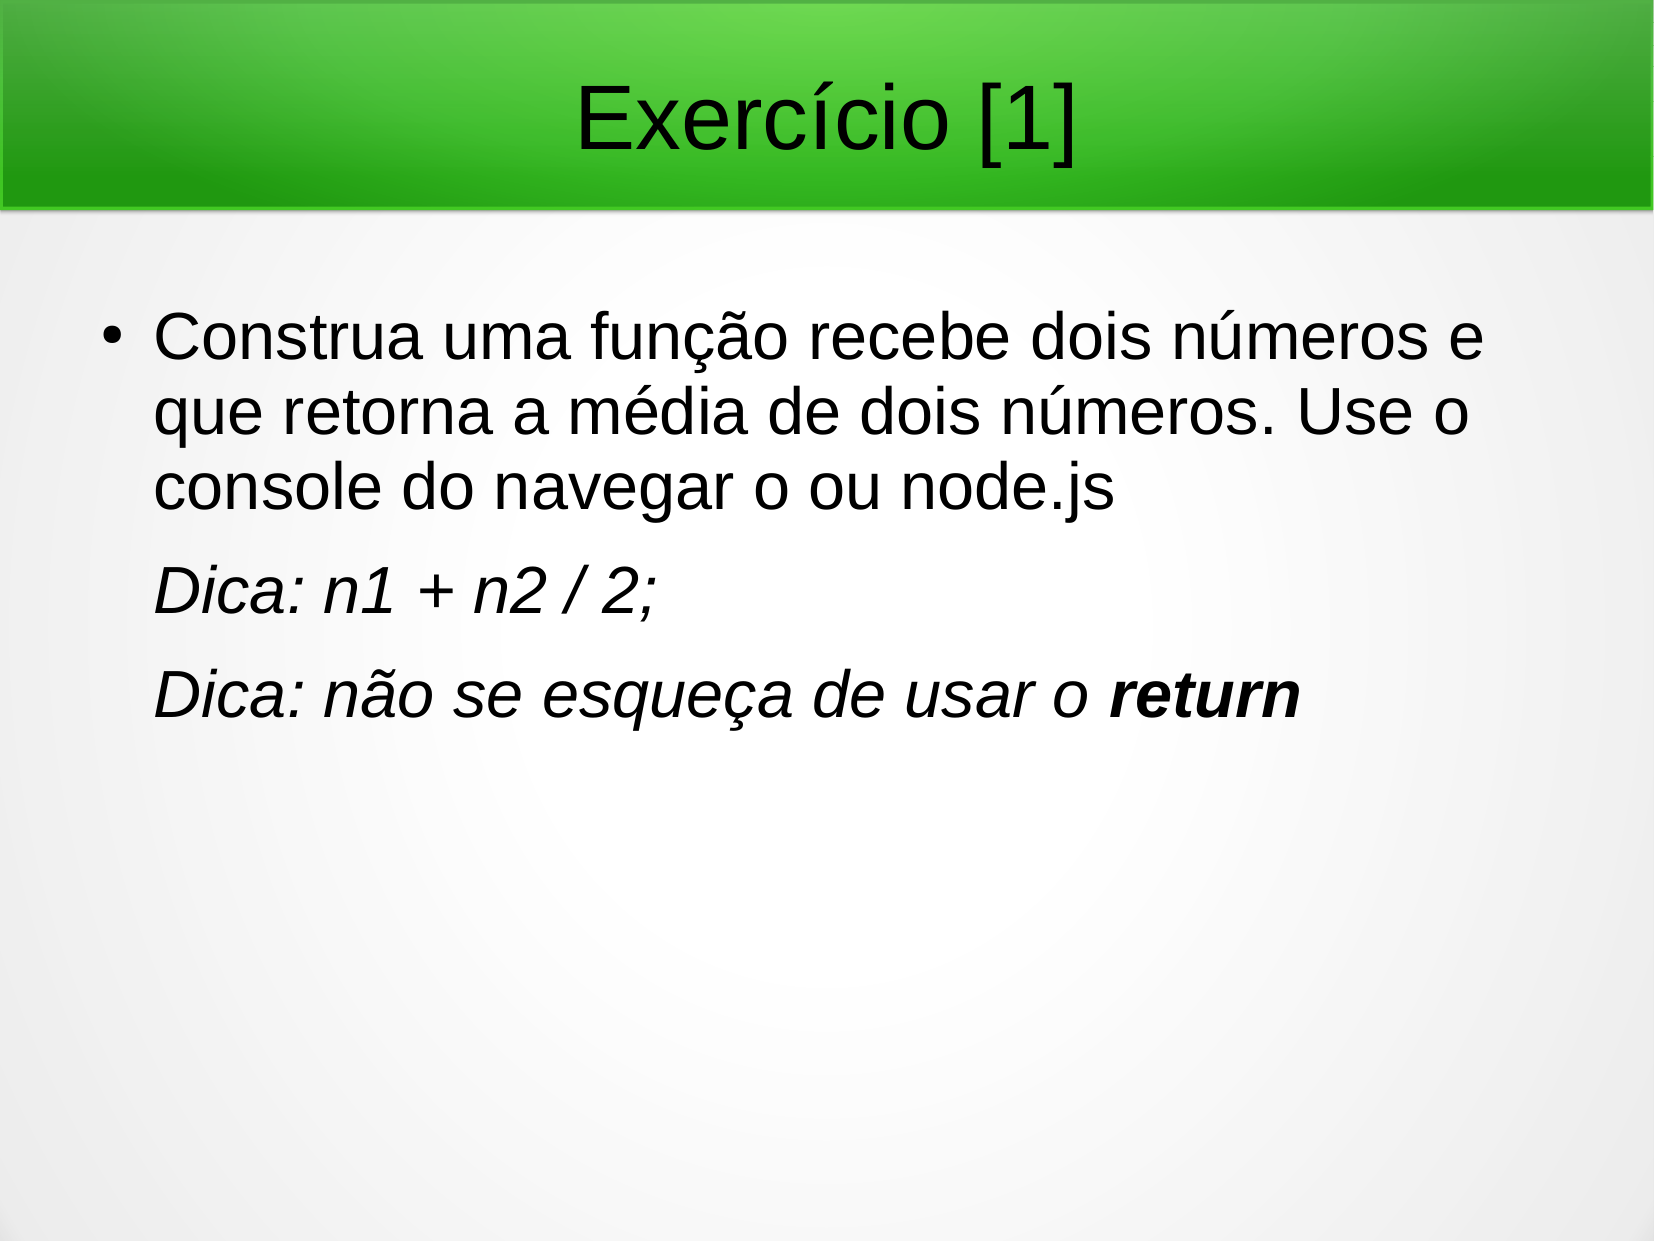

# Exercício [1]
Construa uma função recebe dois números e que retorna a média de dois números. Use o console do navegar o ou node.js
Dica: n1 + n2 / 2;
Dica: não se esqueça de usar o return